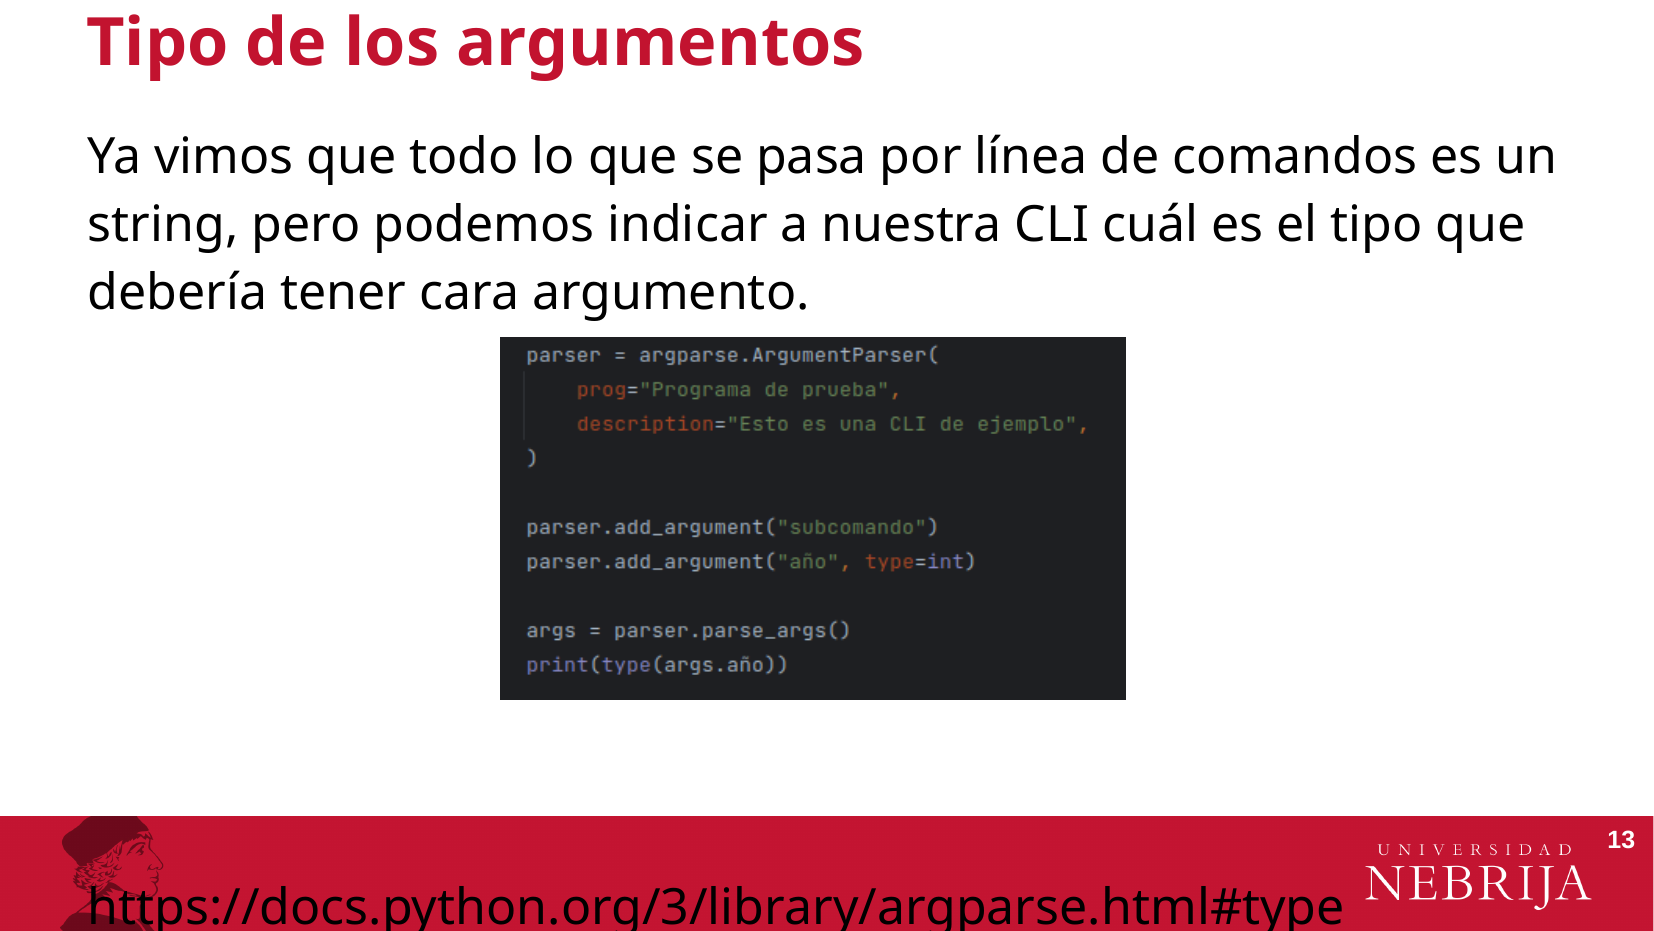

Tipo de los argumentos
Ya vimos que todo lo que se pasa por línea de comandos es un string, pero podemos indicar a nuestra CLI cuál es el tipo que debería tener cara argumento.
https://docs.python.org/3/library/argparse.html#type